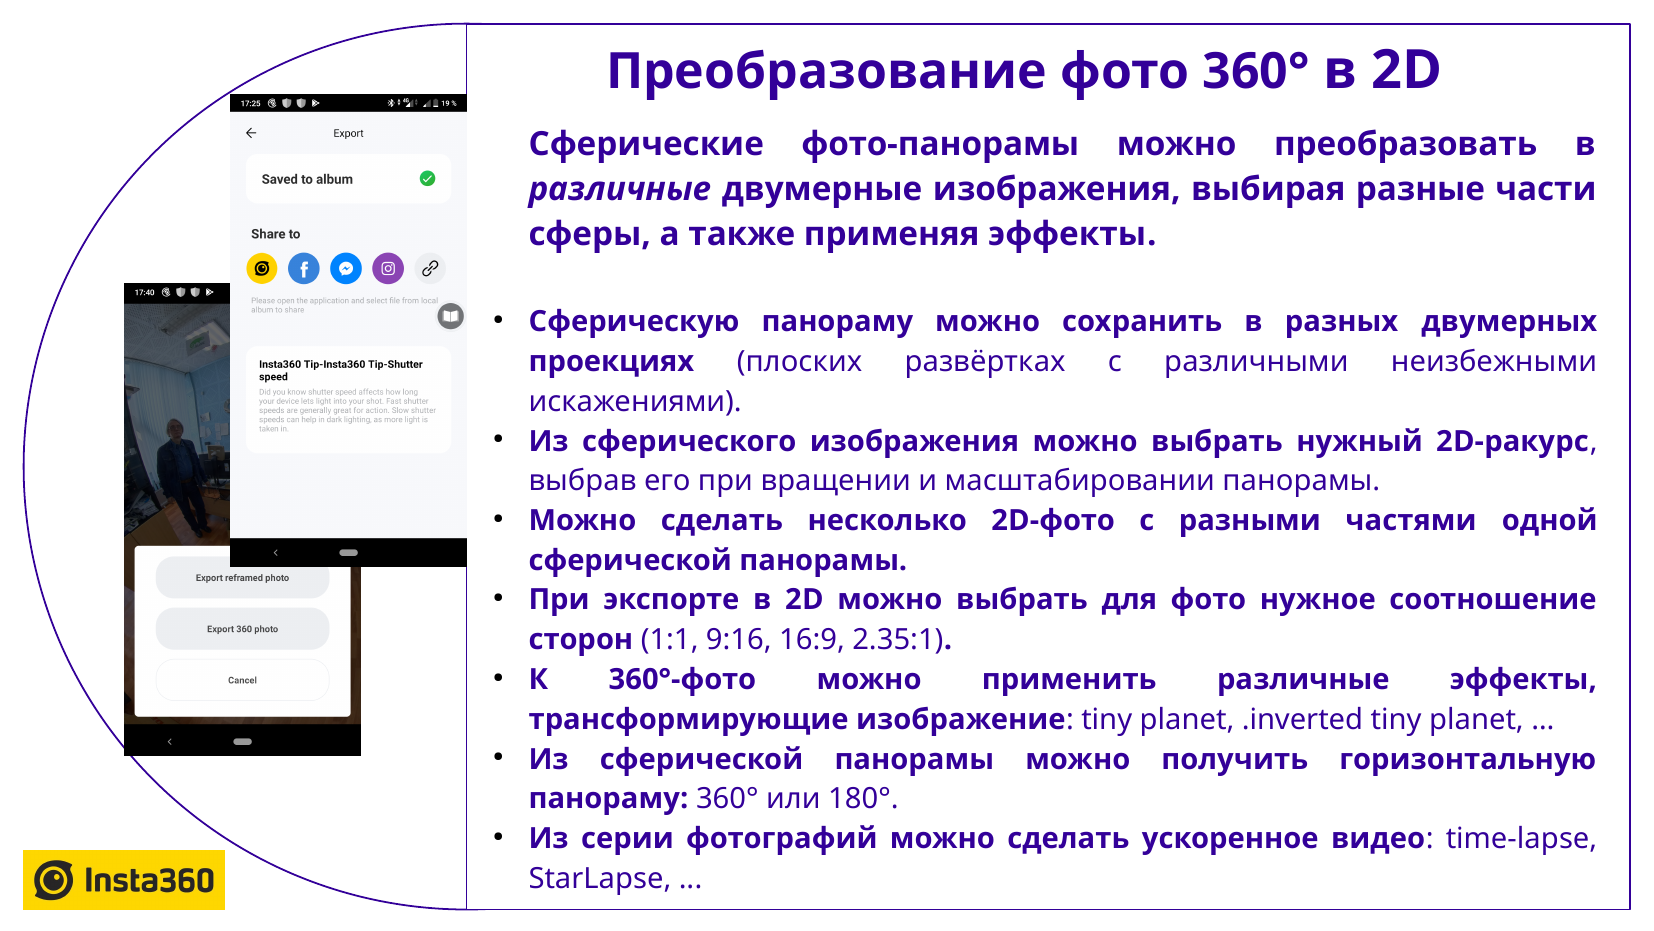

Преобразование фото 360° в 2D
Сферические фото-панорамы можно преобразовать в различные двумерные изображения, выбирая разные части сферы, а также применяя эффекты.
Сферическую панораму можно сохранить в разных двумерных проекциях (плоских развёртках с различными неизбежными искажениями).
Из сферического изображения можно выбрать нужный 2D-ракурс, выбрав его при вращении и масштабировании панорамы.
Можно сделать несколько 2D-фото с разными частями одной сферической панорамы.
При экспорте в 2D можно выбрать для фото нужное соотношение сторон (1:1, 9:16, 16:9, 2.35:1).
К 360°-фото можно применить различные эффекты, трансформирующие изображение: tiny planet, .inverted tiny planet, …
Из сферической панорамы можно получить горизонтальную панораму: 360° или 180°.
Из серии фотографий можно сделать ускоренное видео: time-lapse, StarLapse, ...